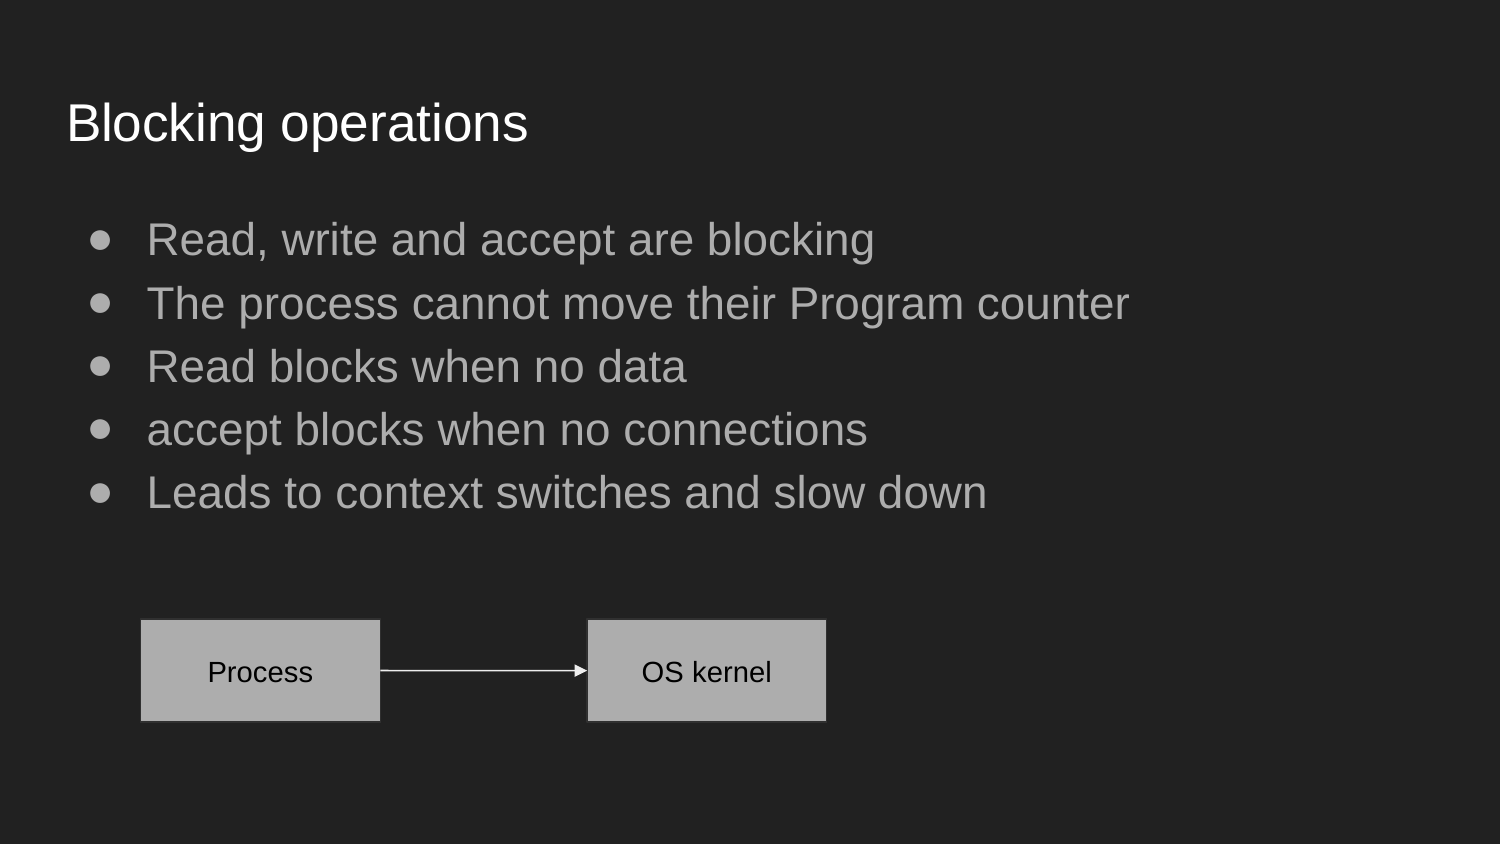

# Blocking operations
Read, write and accept are blocking
The process cannot move their Program counter
Read blocks when no data
accept blocks when no connections
Leads to context switches and slow down
Process
OS kernel